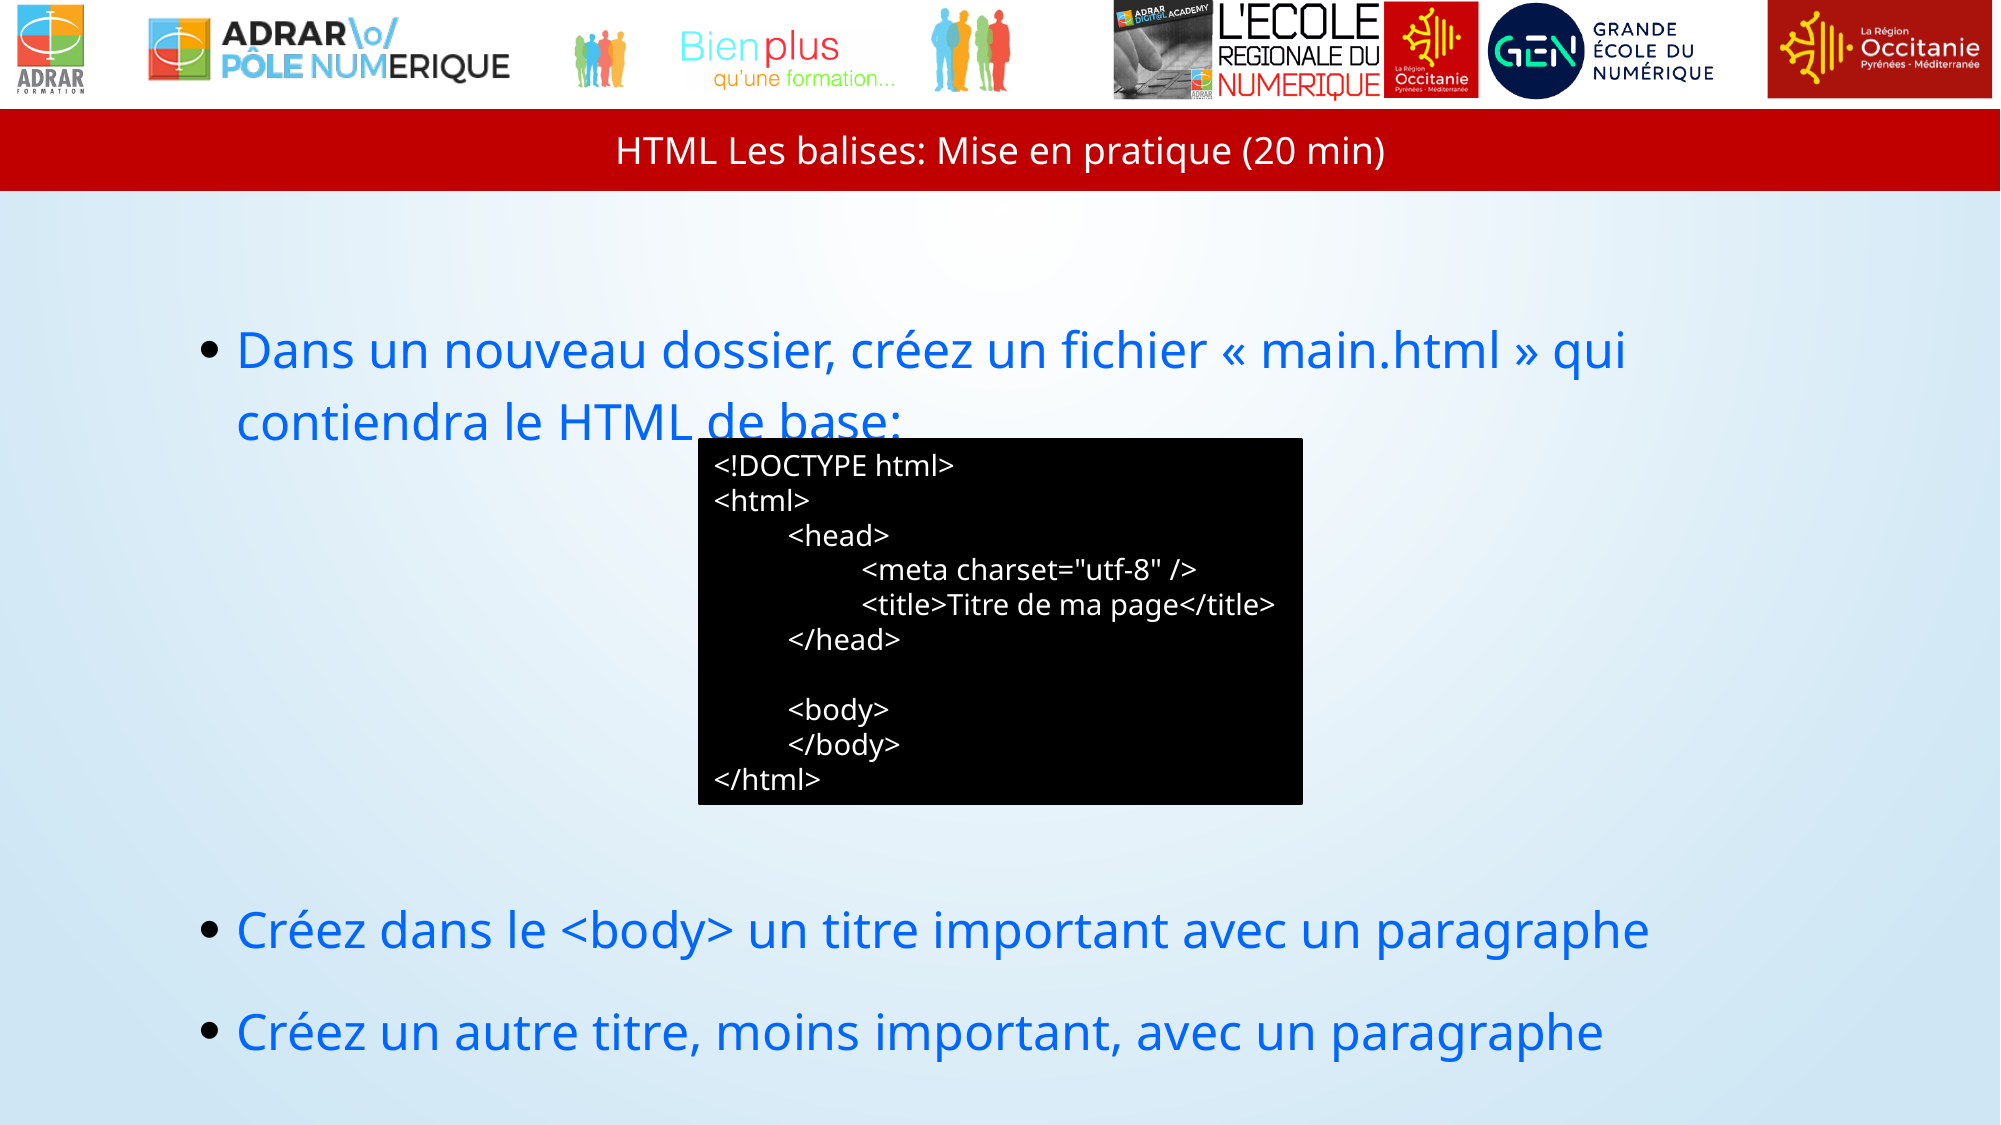

HTML Les balises: Mise en pratique (20 min)
# Dans un nouveau dossier, créez un fichier « main.html » qui contiendra le HTML de base:
Créez dans le <body> un titre important avec un paragraphe
Créez un autre titre, moins important, avec un paragraphe
<!DOCTYPE html>
<html>
	<head>
 		<meta charset="utf-8" />
 		<title>Titre de ma page</title>
 	</head>
 	<body>
 	</body>
</html>